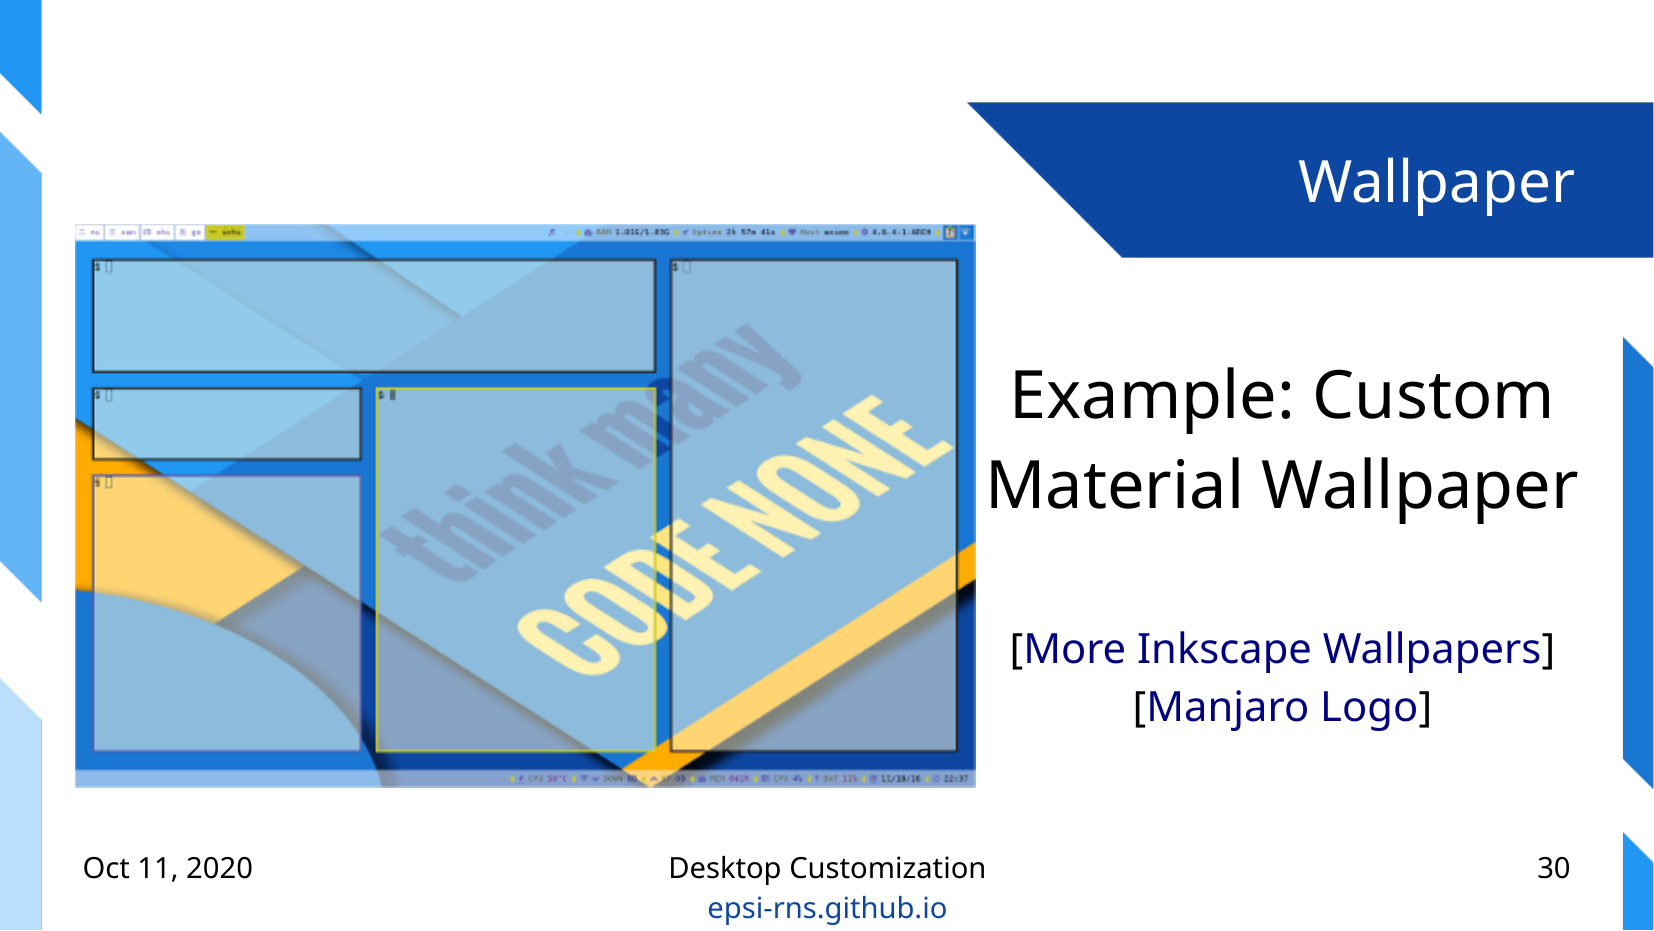

# Wallpaper
Example: Custom Material Wallpaper
[More Inkscape Wallpapers]
[Manjaro Logo]
Oct 11, 2020
Desktop Customization
30